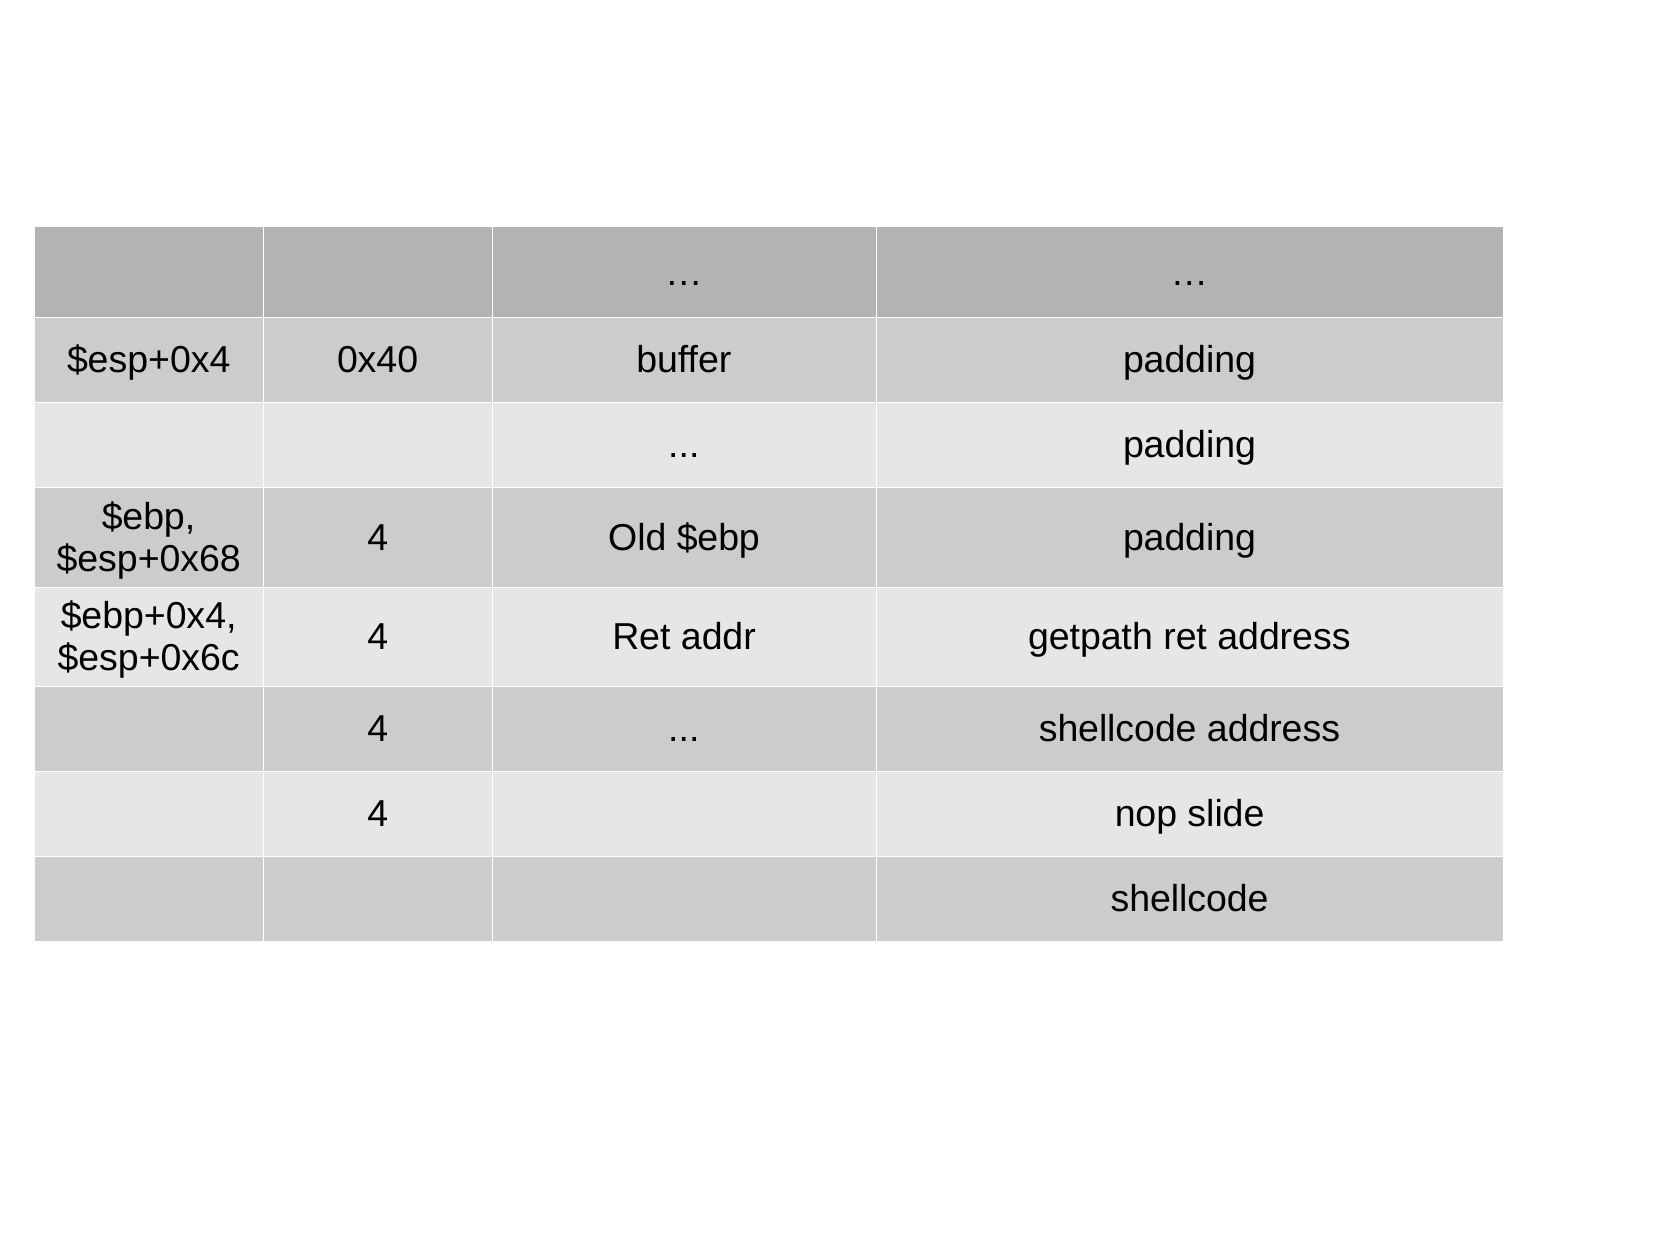

| | | … | … |
| --- | --- | --- | --- |
| $esp+0x4 | 0x40 | buffer | padding |
| | | ... | padding |
| $ebp, $esp+0x68 | 4 | Old $ebp | padding |
| $ebp+0x4, $esp+0x6c | 4 | Ret addr | getpath ret address |
| | 4 | ... | shellcode address |
| | 4 | | nop slide |
| | | | shellcode |